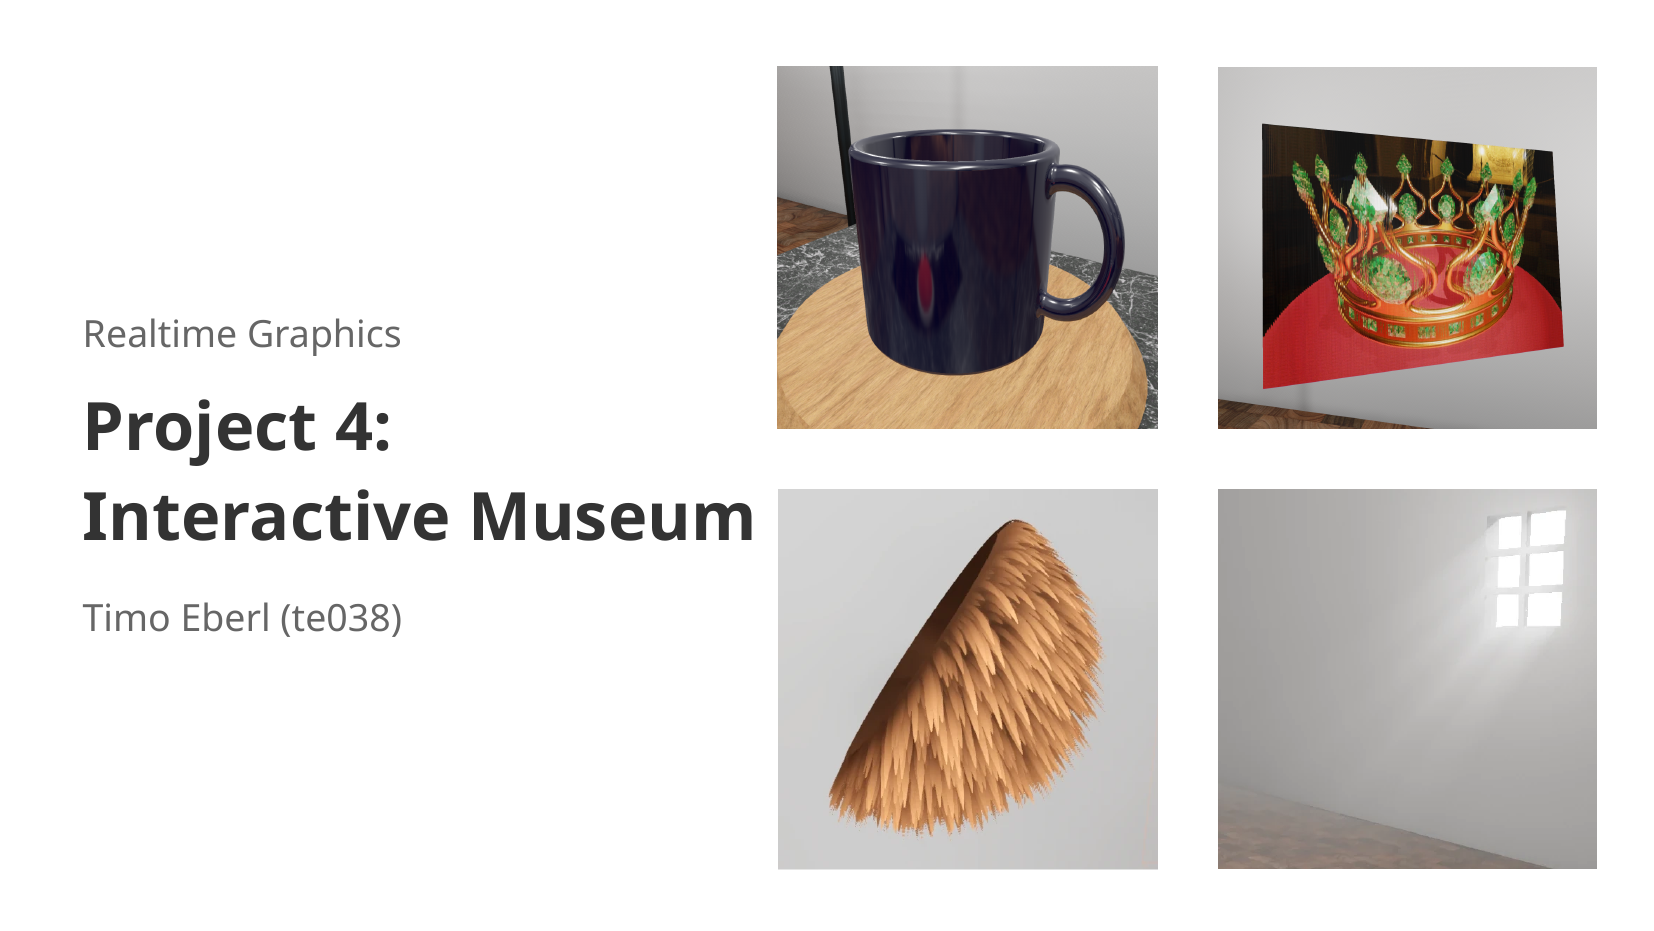

Realtime Graphics
# Project 4: Interactive Museum
Timo Eberl (te038)